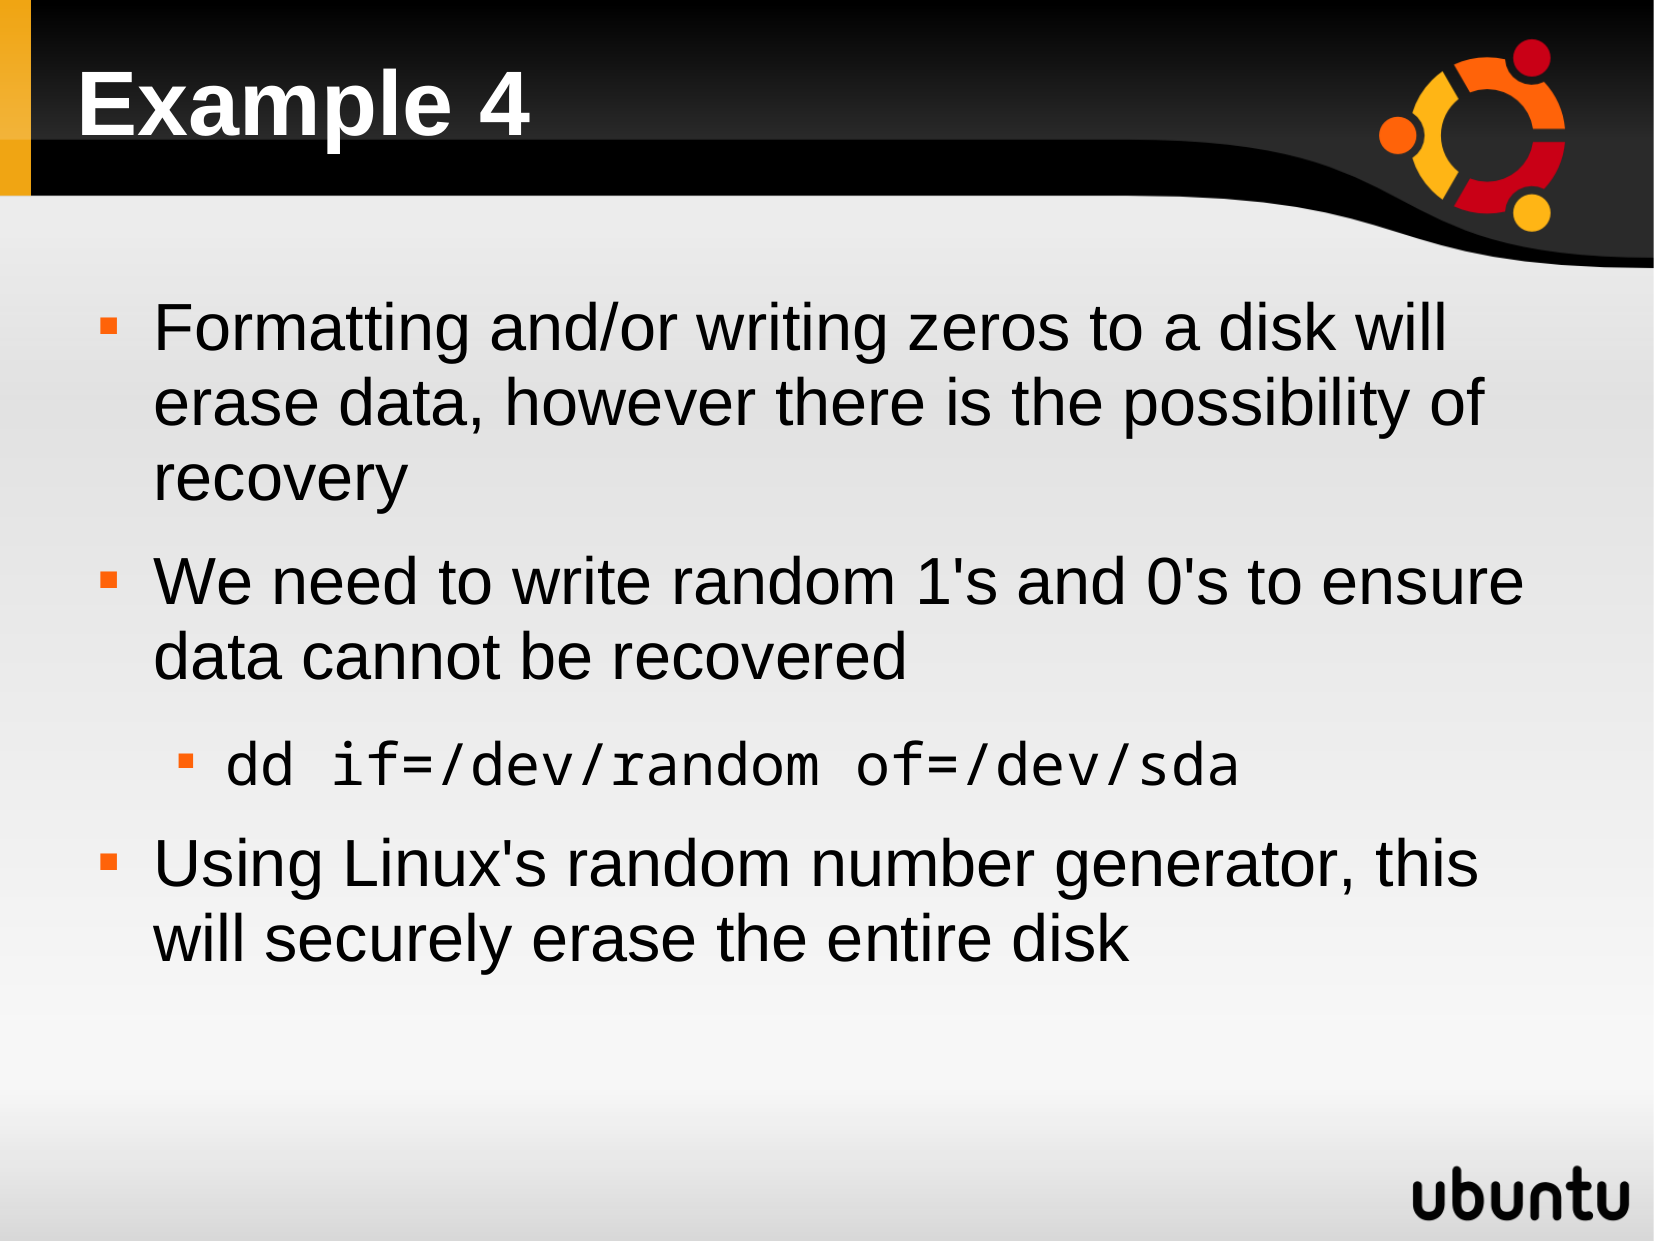

# Example 4
Formatting and/or writing zeros to a disk will erase data, however there is the possibility of recovery
We need to write random 1's and 0's to ensure data cannot be recovered
dd if=/dev/random of=/dev/sda
Using Linux's random number generator, this will securely erase the entire disk